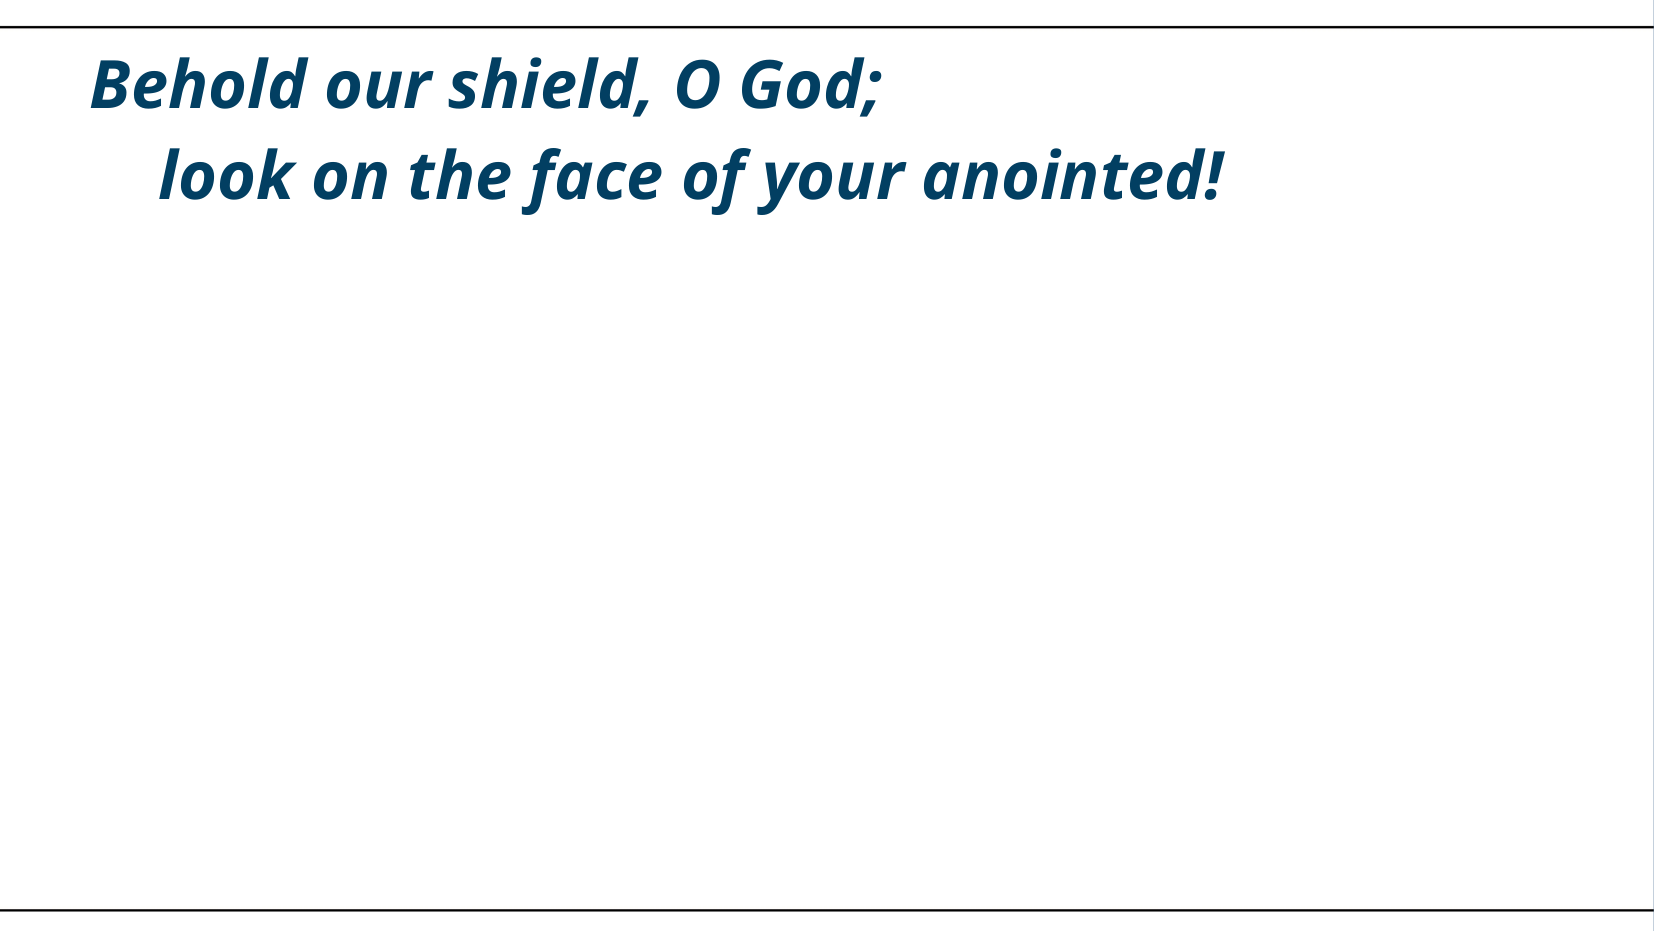

Behold our shield, O God;
 look on the face of your anointed!